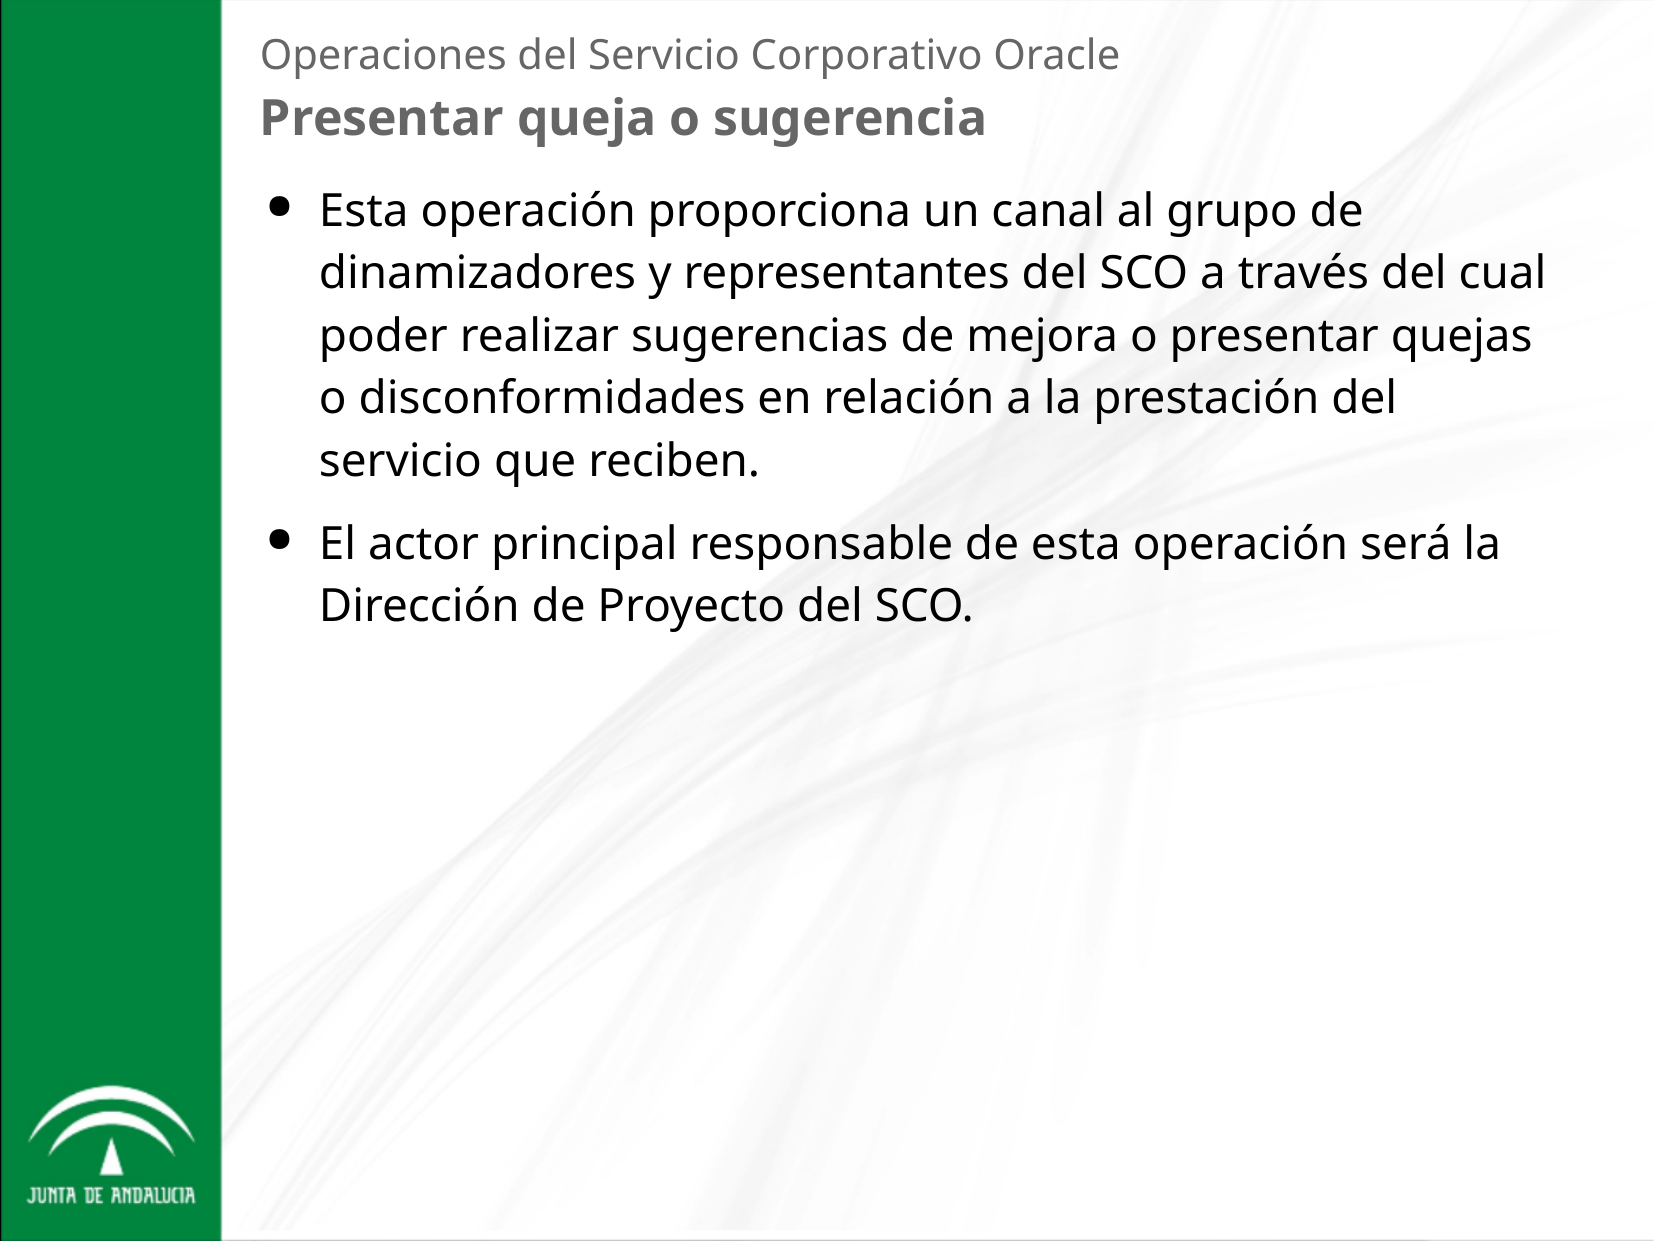

Operaciones del Servicio Corporativo Oracle
Presentar queja o sugerencia
# Esta operación proporciona un canal al grupo de dinamizadores y representantes del SCO a través del cual poder realizar sugerencias de mejora o presentar quejas o disconformidades en relación a la prestación del servicio que reciben.
El actor principal responsable de esta operación será la Dirección de Proyecto del SCO.